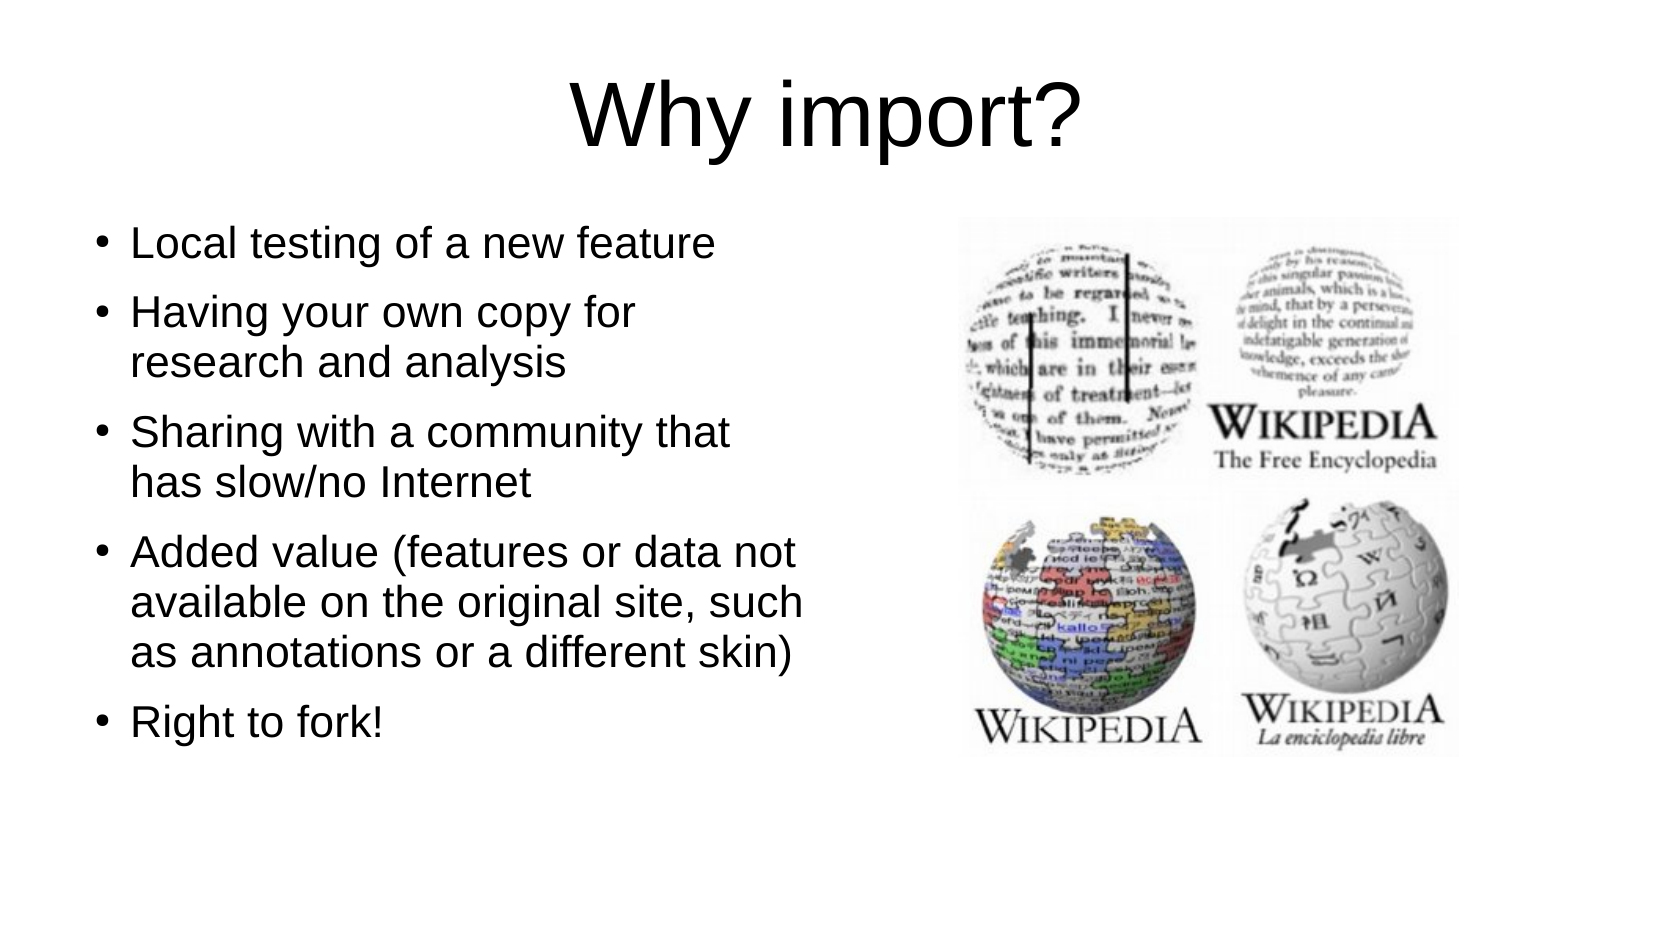

# Why import?
Local testing of a new feature
Having your own copy for research and analysis
Sharing with a community that has slow/no Internet
Added value (features or data not available on the original site, such as annotations or a different skin)
Right to fork!